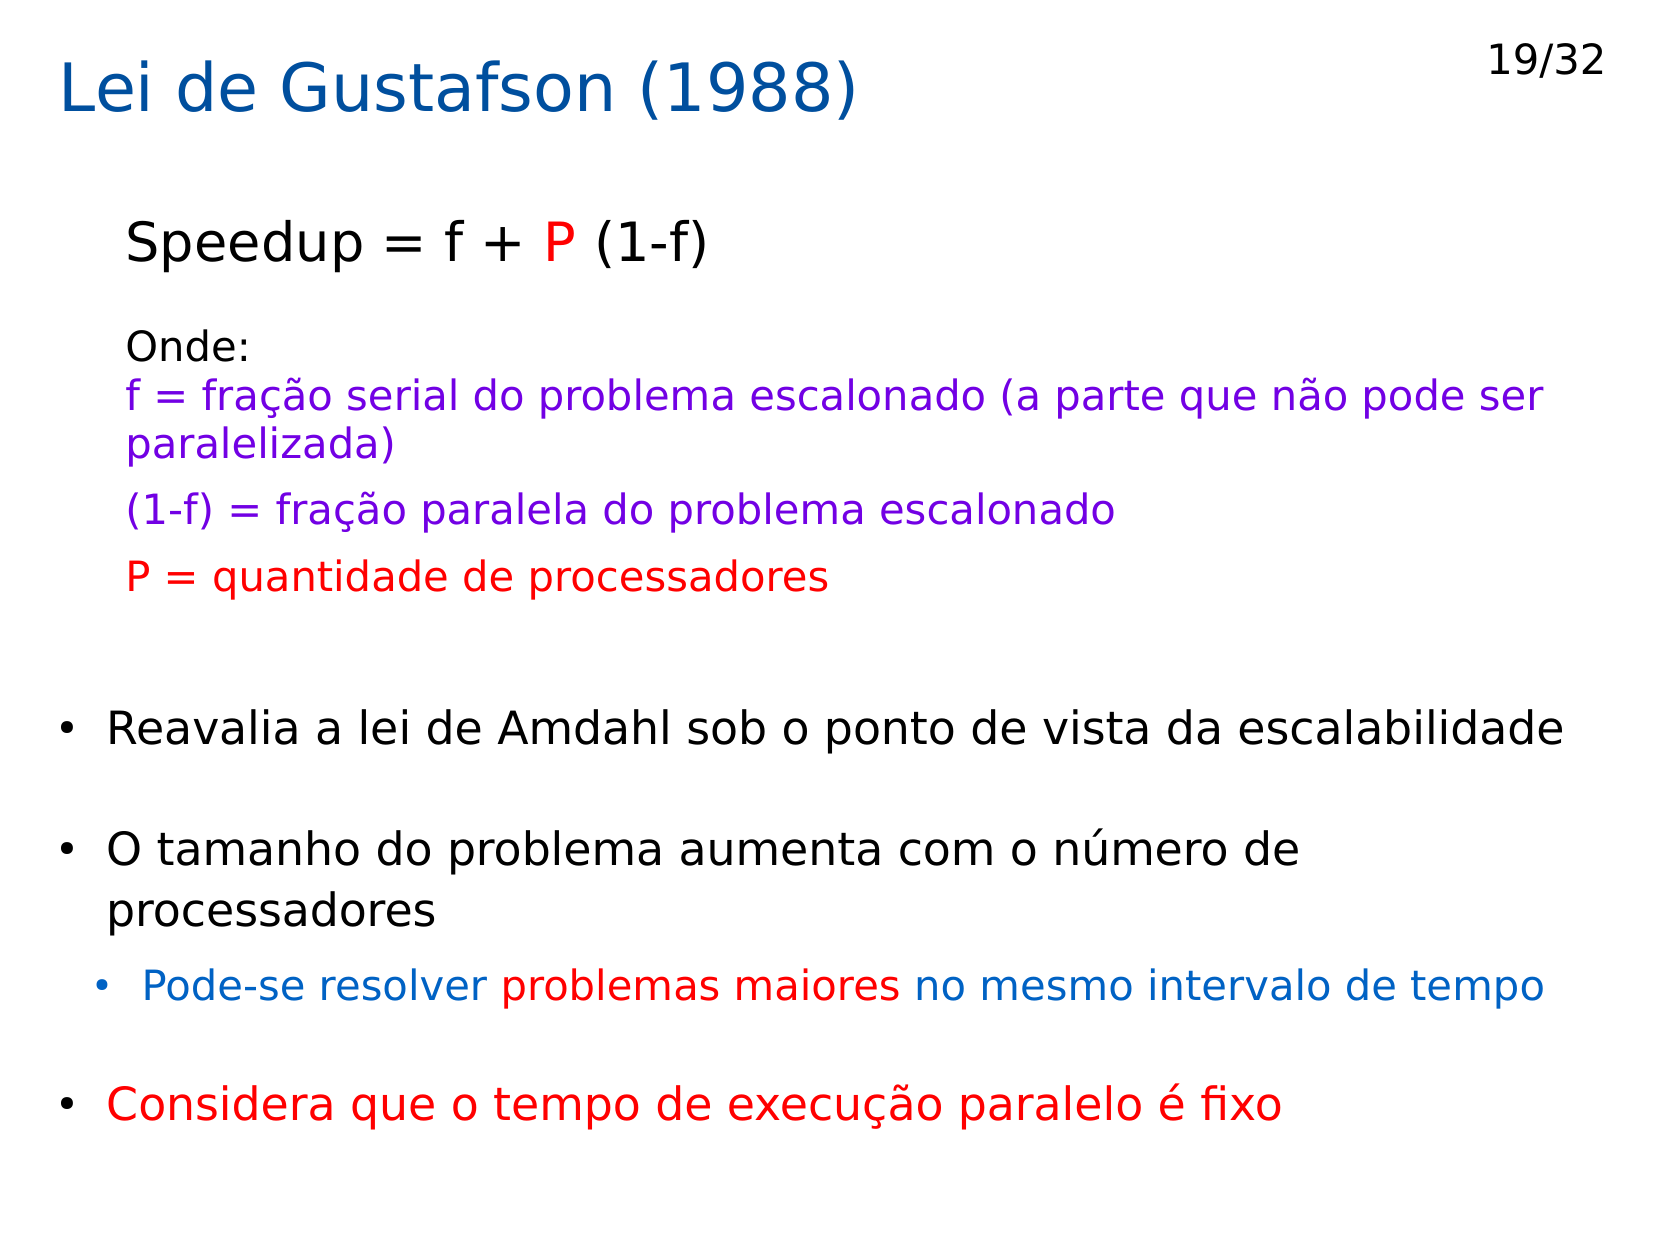

# Lei de Gustafson (1988)
19
Speedup = f + P (1-f)
Onde:
f = fração serial do problema escalonado (a parte que não pode ser paralelizada)
(1-f) = fração paralela do problema escalonado
P = quantidade de processadores
Reavalia a lei de Amdahl sob o ponto de vista da escalabilidade
O tamanho do problema aumenta com o número de processadores
Pode-se resolver problemas maiores no mesmo intervalo de tempo
Considera que o tempo de execução paralelo é fixo